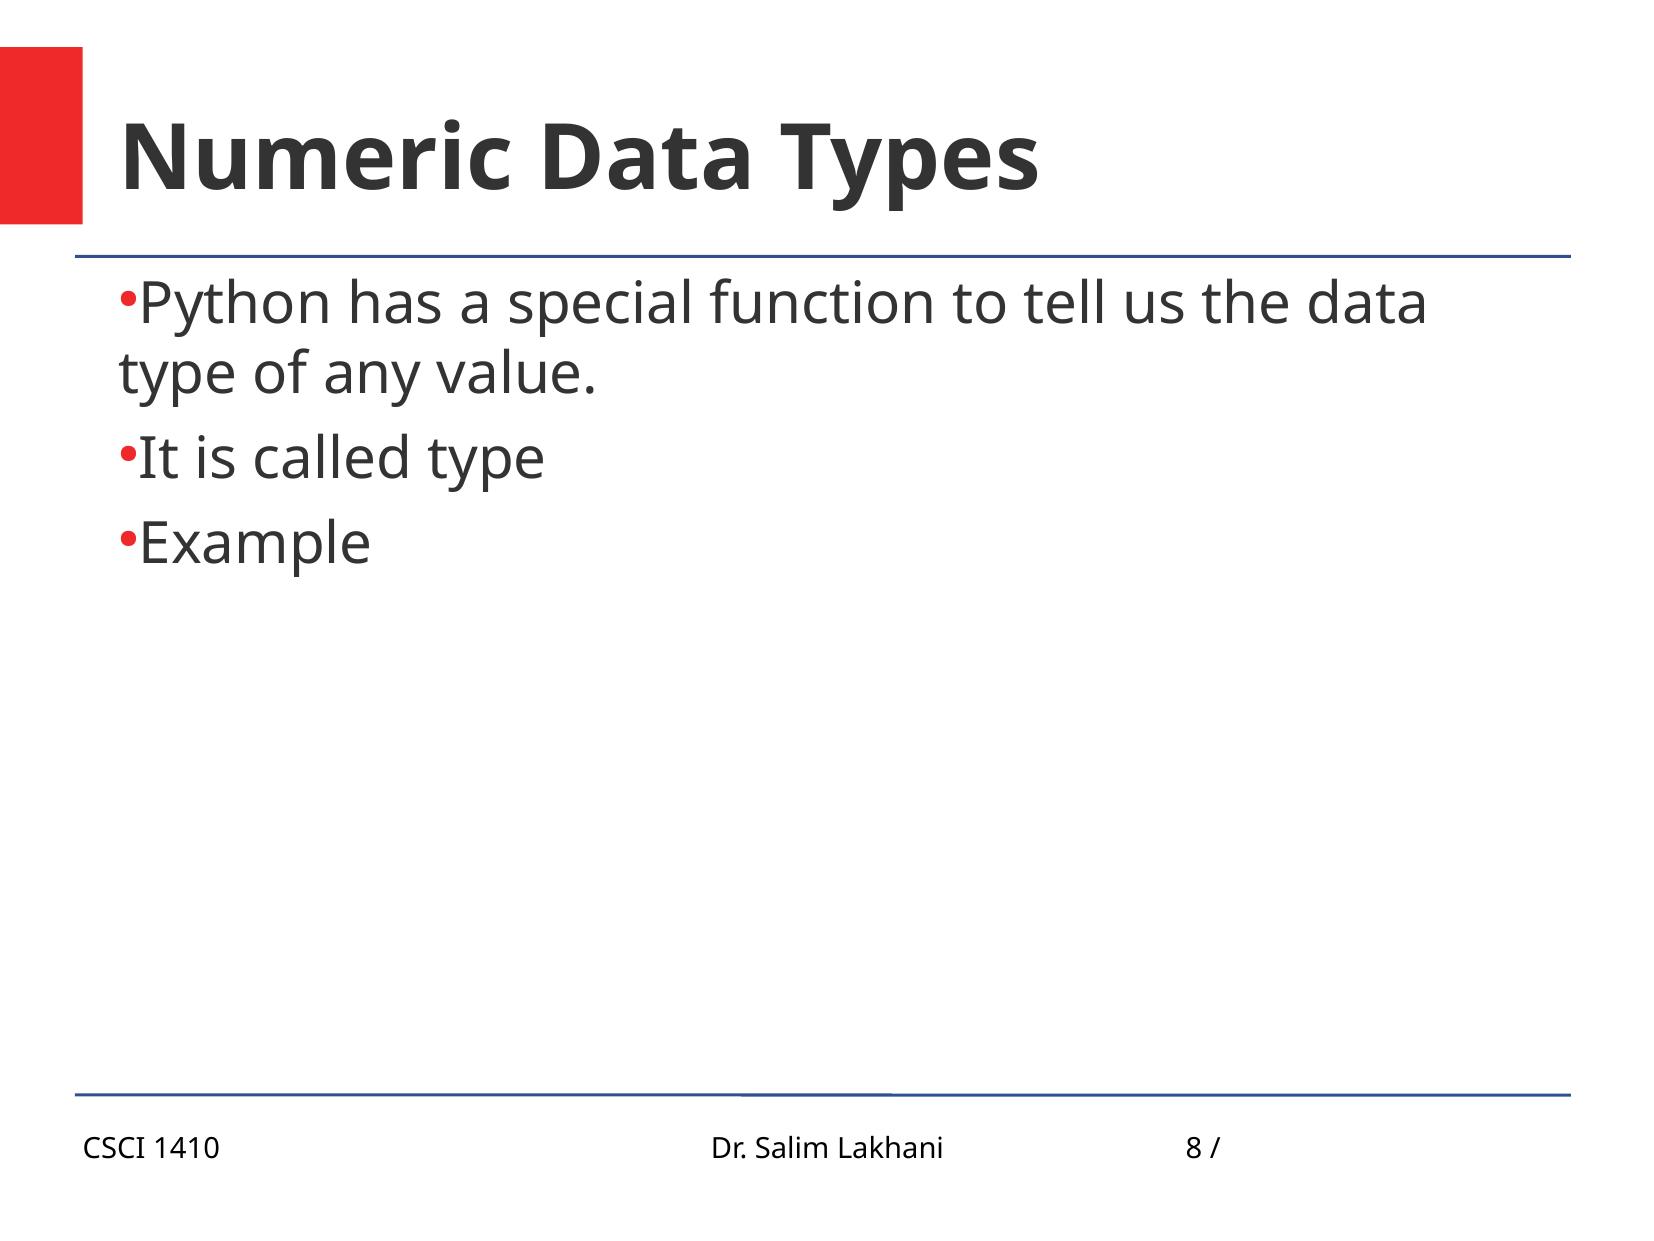

# Numeric Data Types
Python has a special function to tell us the data type of any value.
It is called type
Example
CSCI 1410
Dr. Salim Lakhani